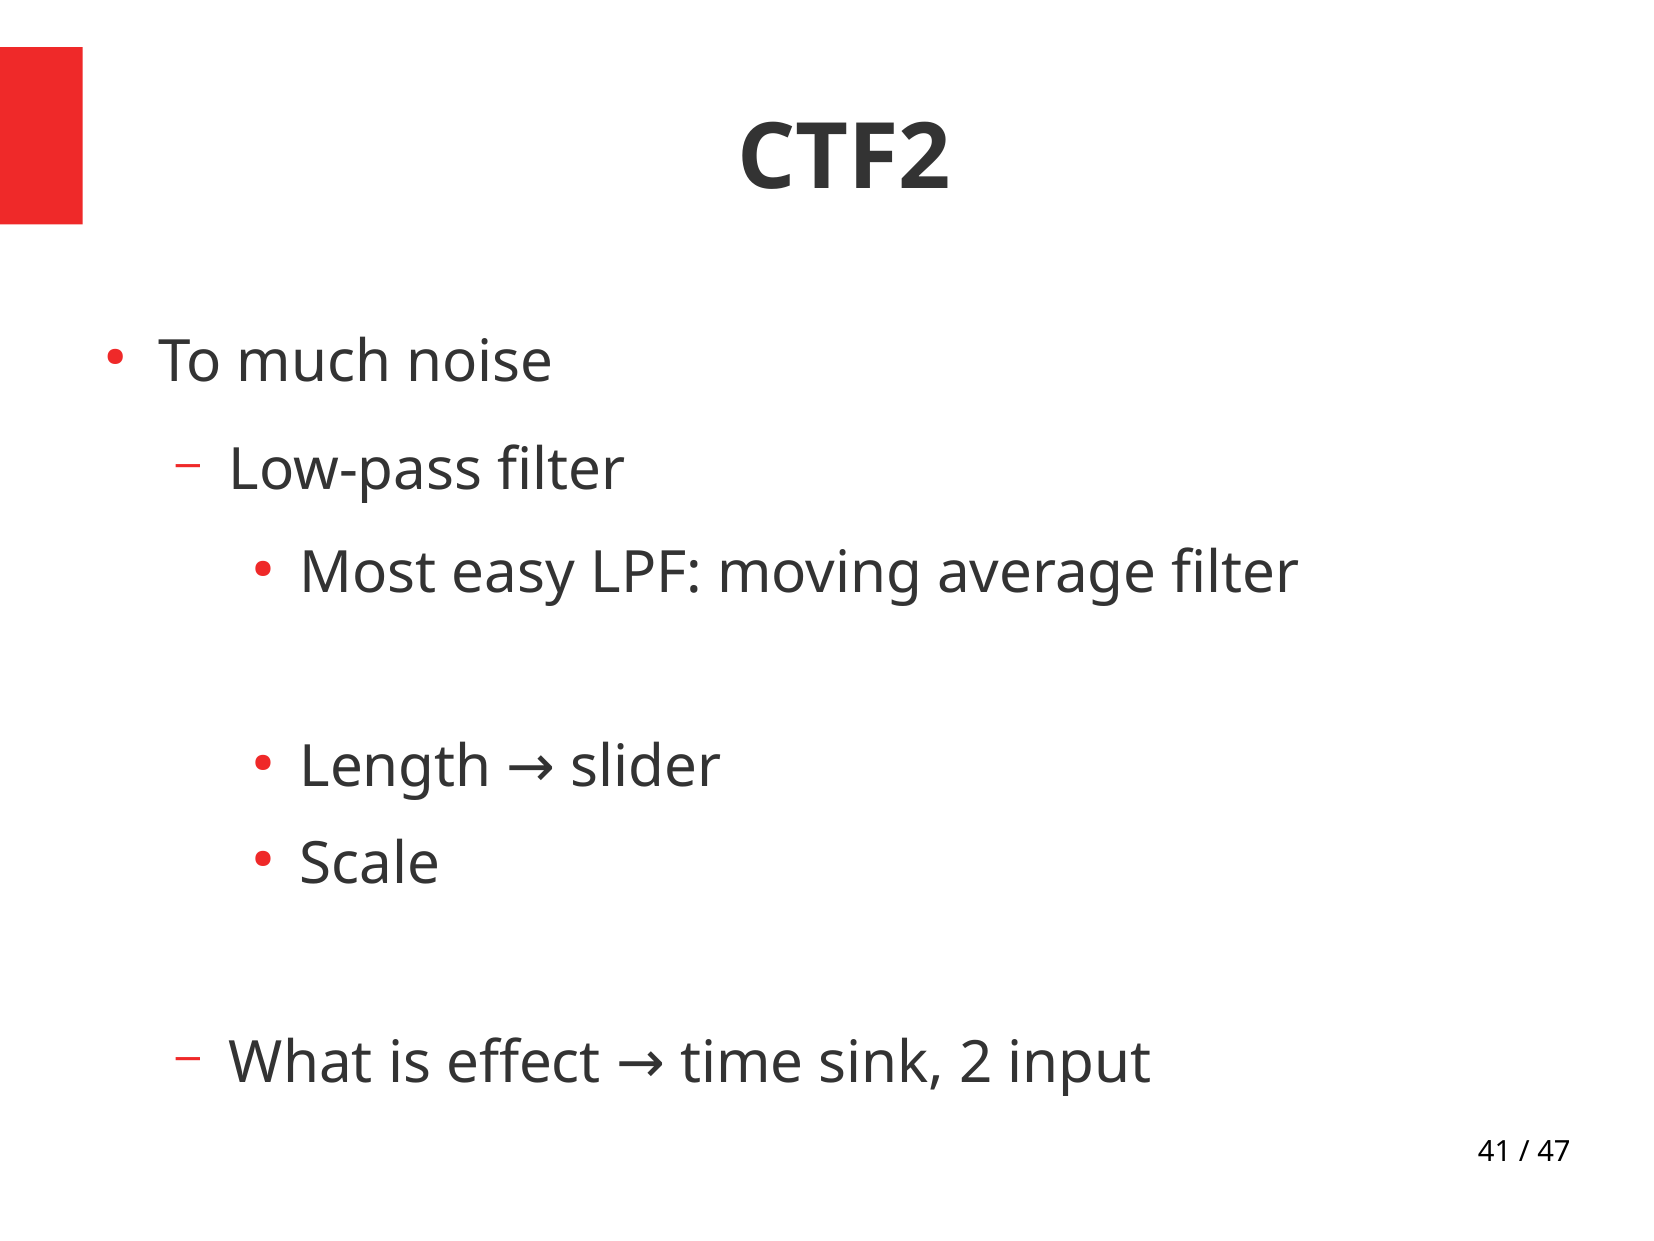

# CTF2
To much noise
Low-pass filter
Most easy LPF: moving average filter
Length → slider
Scale
What is effect → time sink, 2 input
41